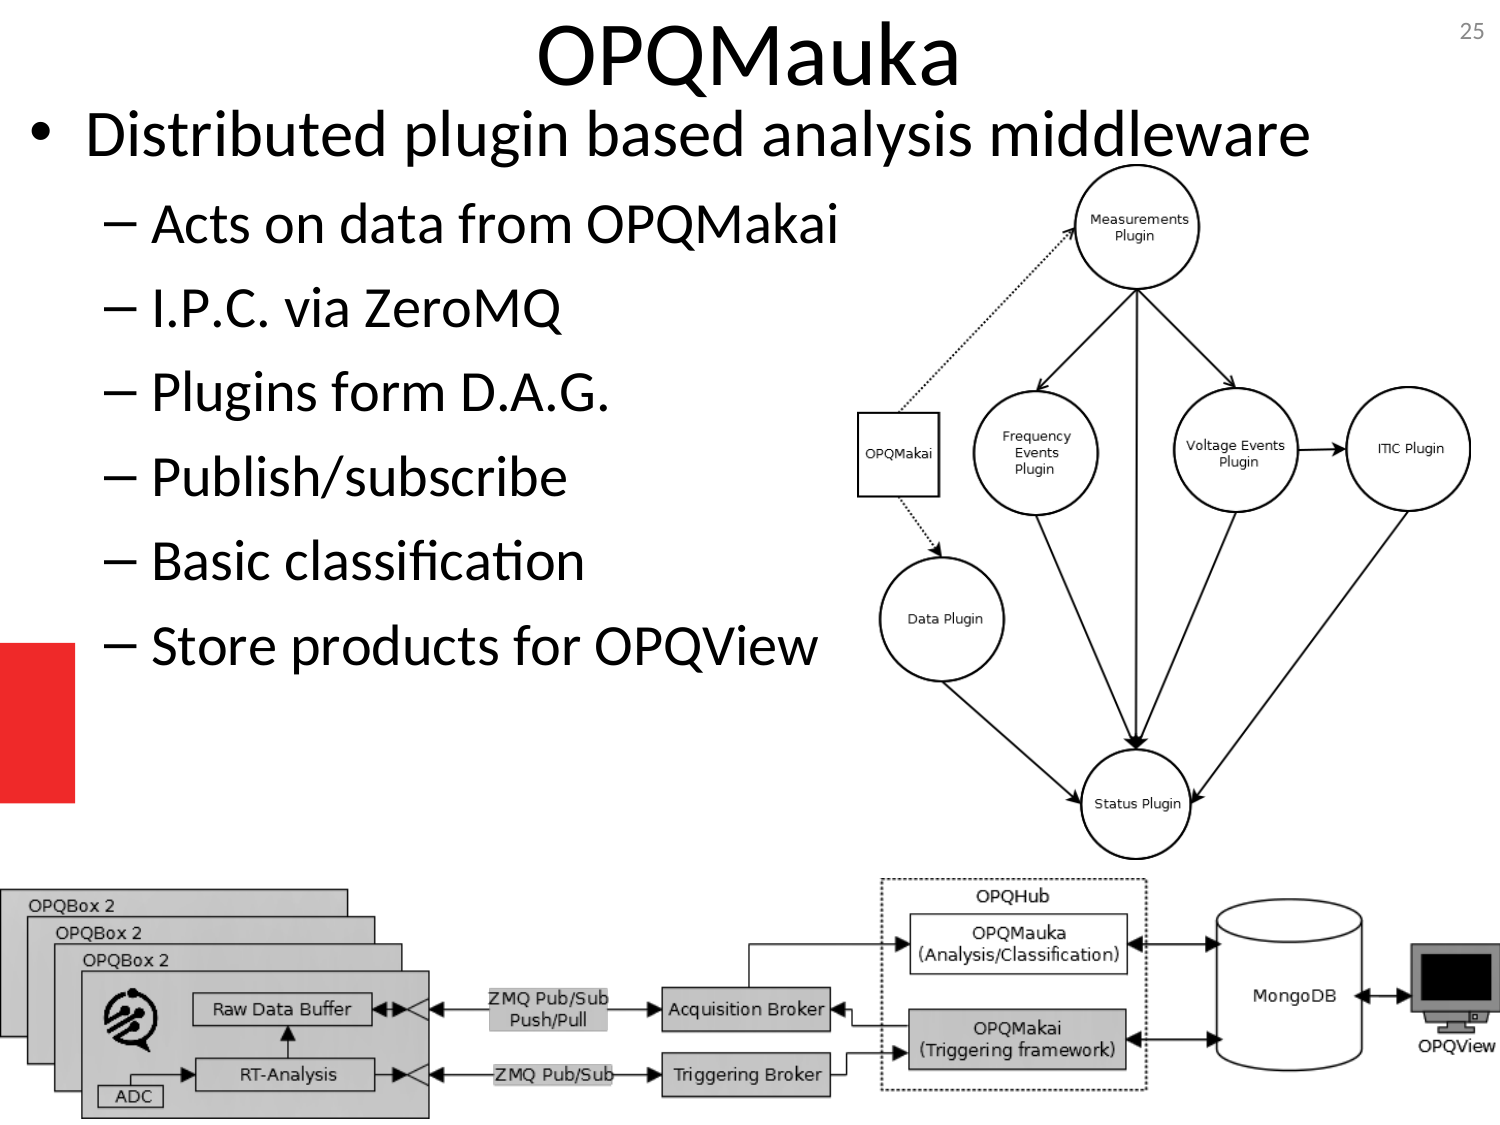

OPQMauka
Distributed plugin based analysis middleware
Acts on data from OPQMakai
I.P.C. via ZeroMQ
Plugins form D.A.G.
Publish/subscribe
Basic classification
Store products for OPQView